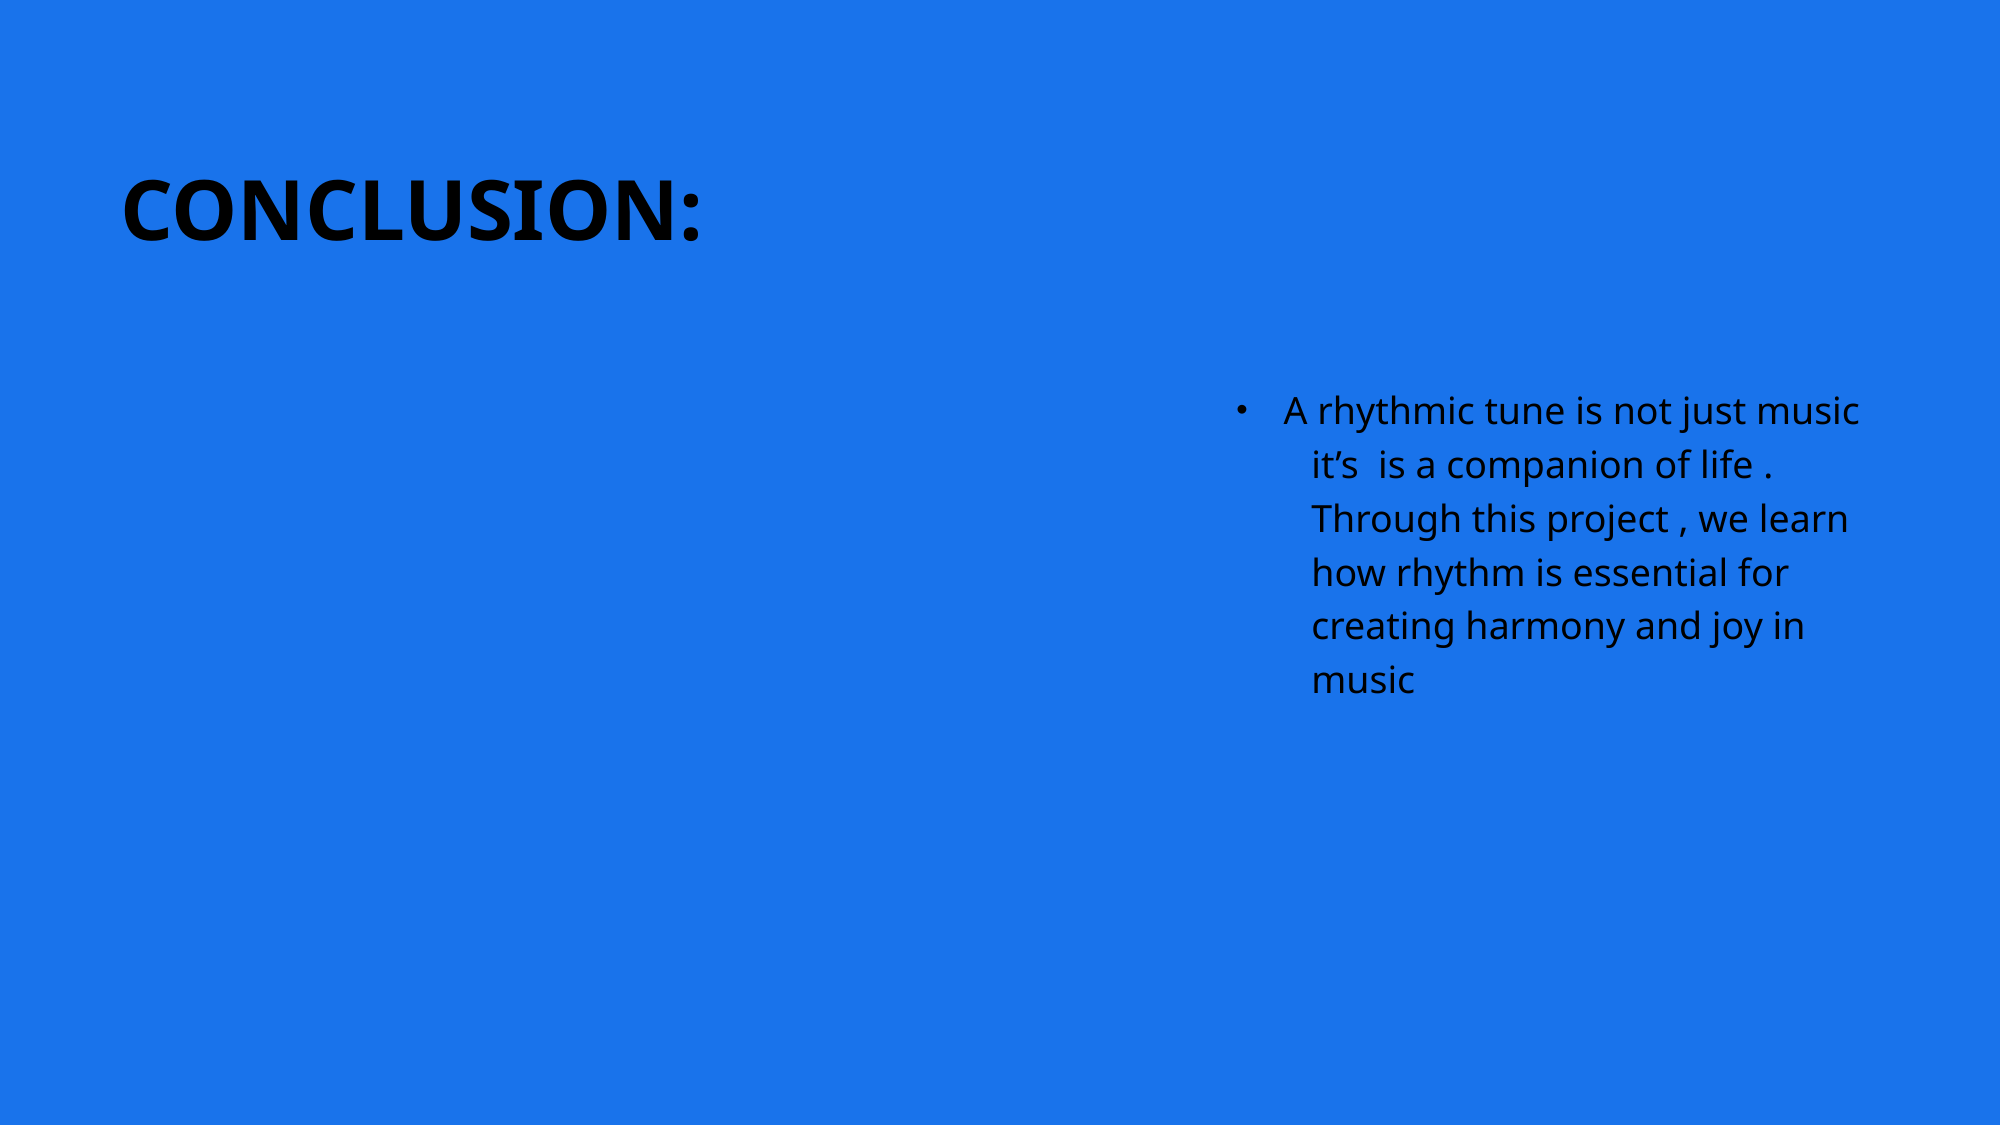

# CONCLUSION:
 A rhythmic tune is not just music it’s is a companion of life . Through this project , we learn how rhythm is essential for creating harmony and joy in music